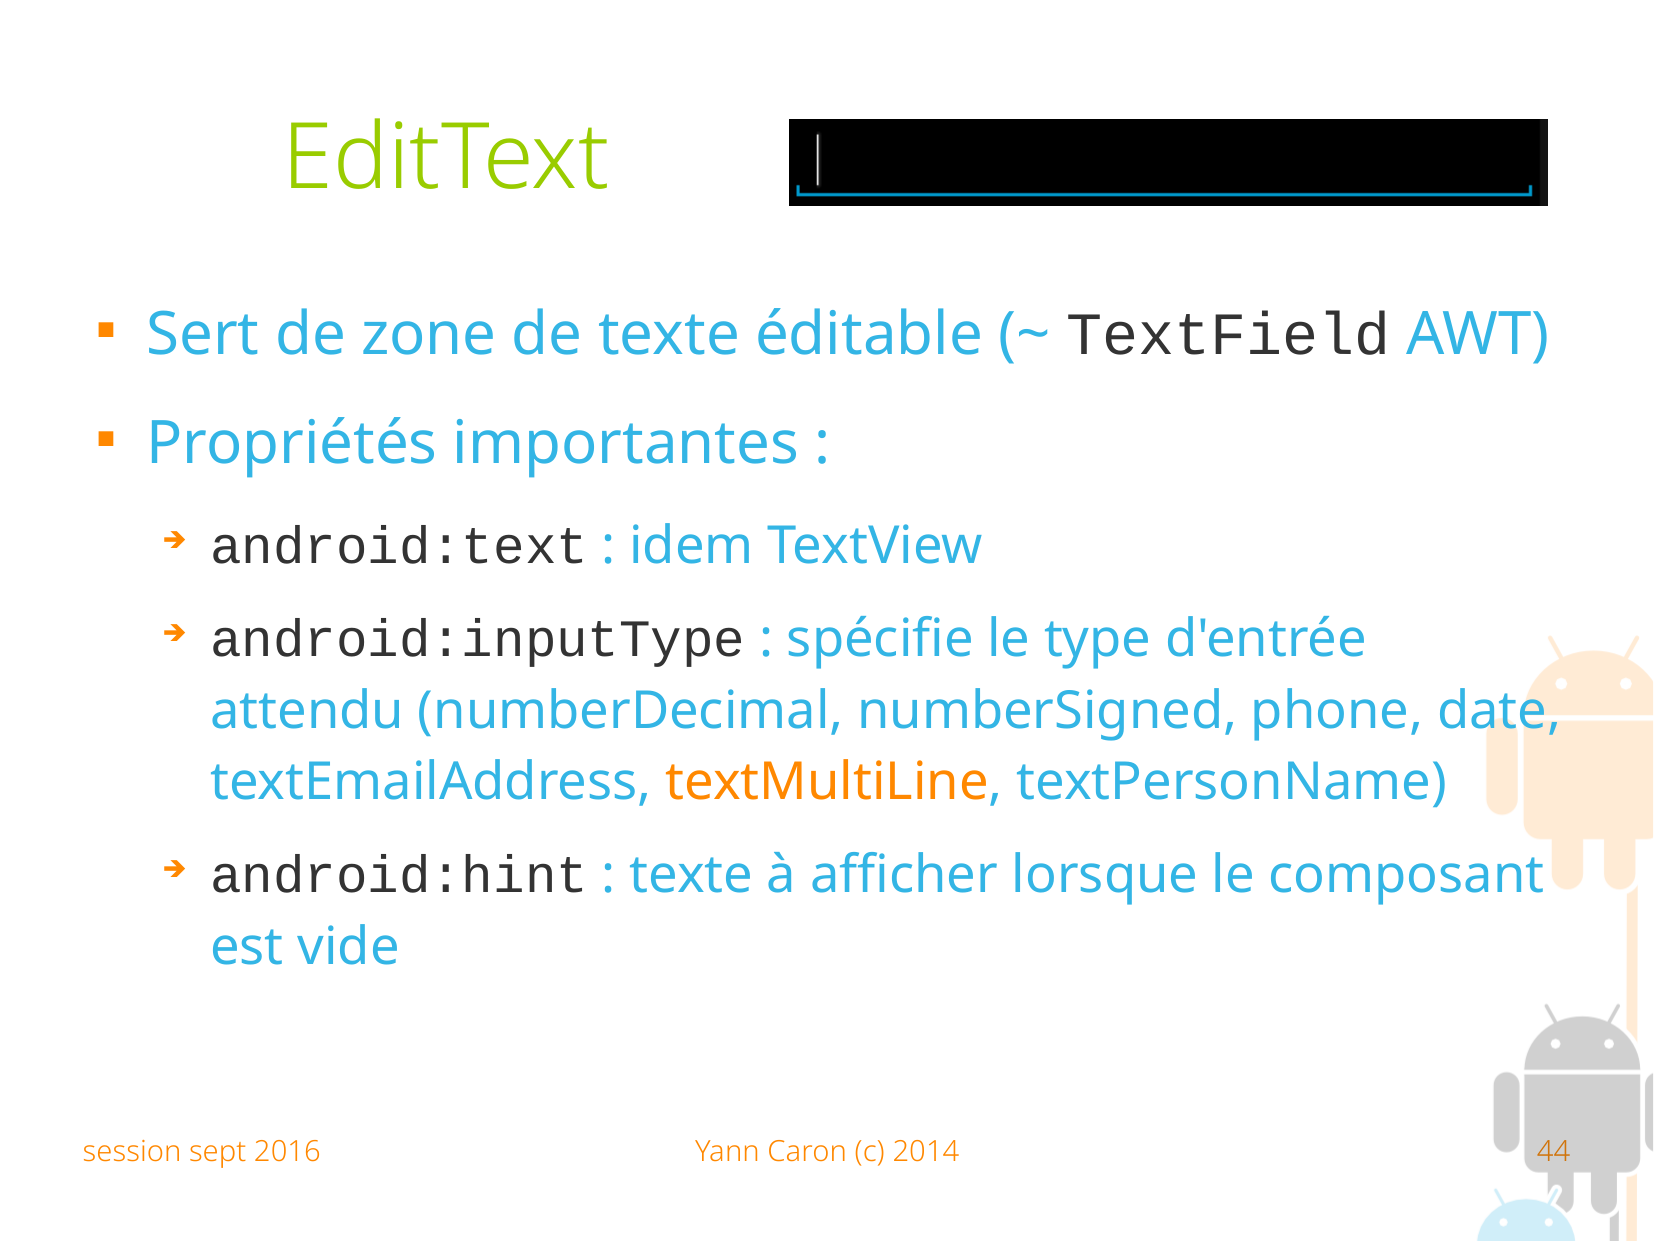

# EditText
Sert de zone de texte éditable (~ TextField AWT)
Propriétés importantes :
android:text : idem TextView
android:inputType : spécifie le type d'entrée attendu (numberDecimal, numberSigned, phone, date, textEmailAddress, textMultiLine, textPersonName)
android:hint : texte à afficher lorsque le composant est vide
session sept 2016
Yann Caron (c) 2014
44